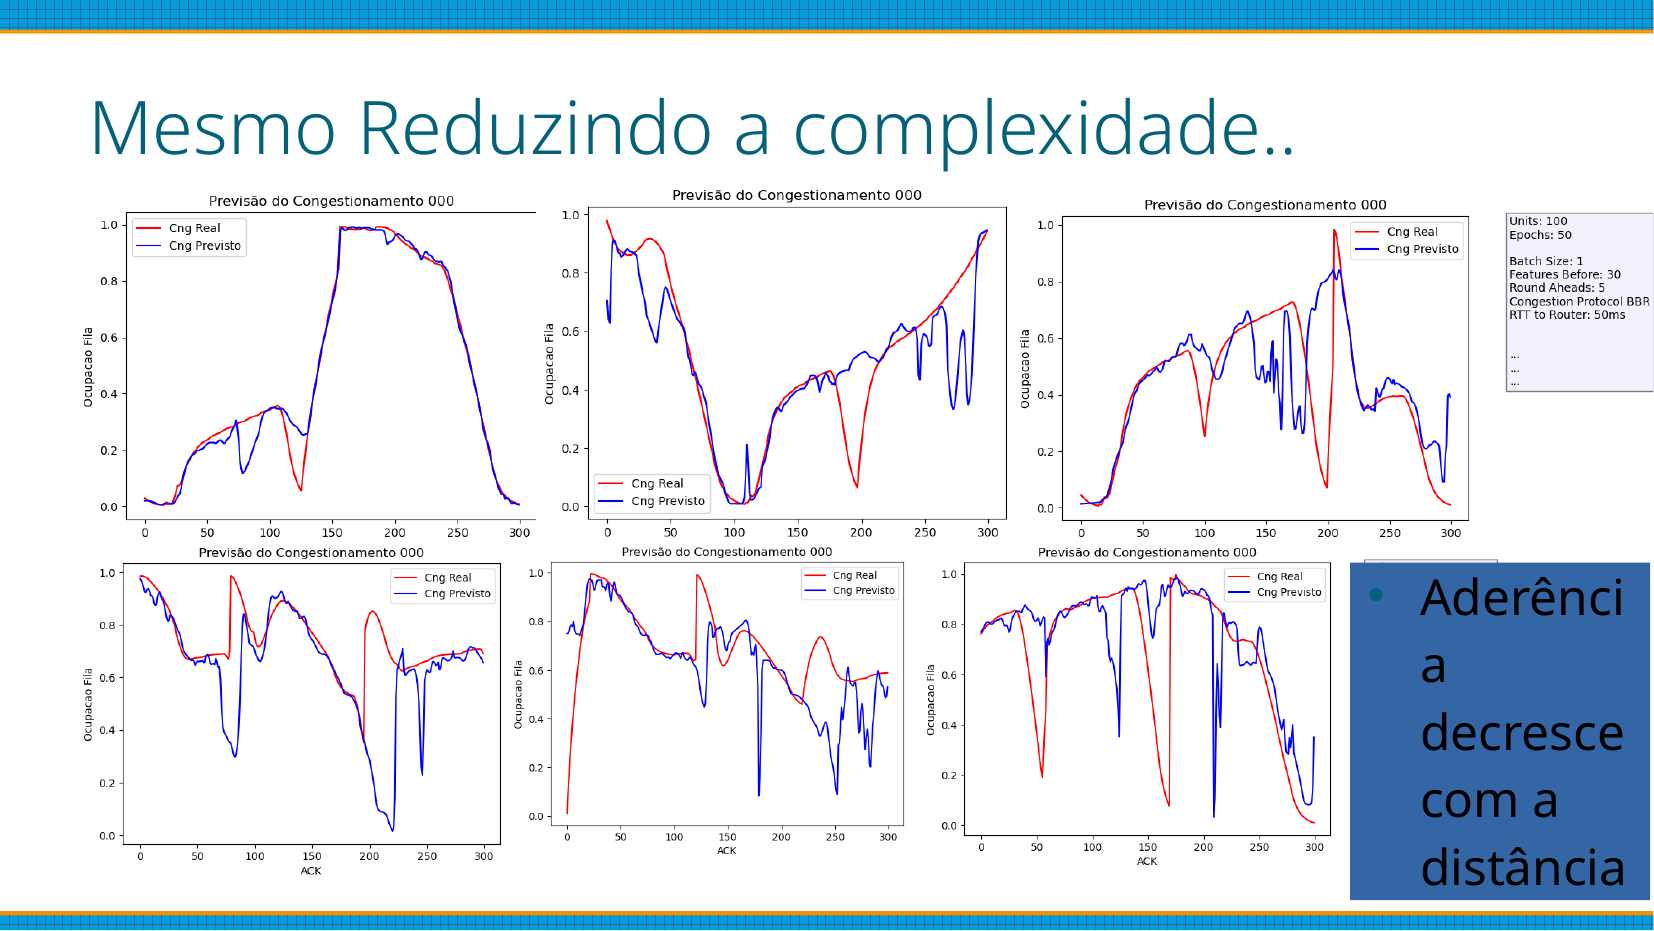

# Mesmo Reduzindo a complexidade..
Aderência decresce com a distância